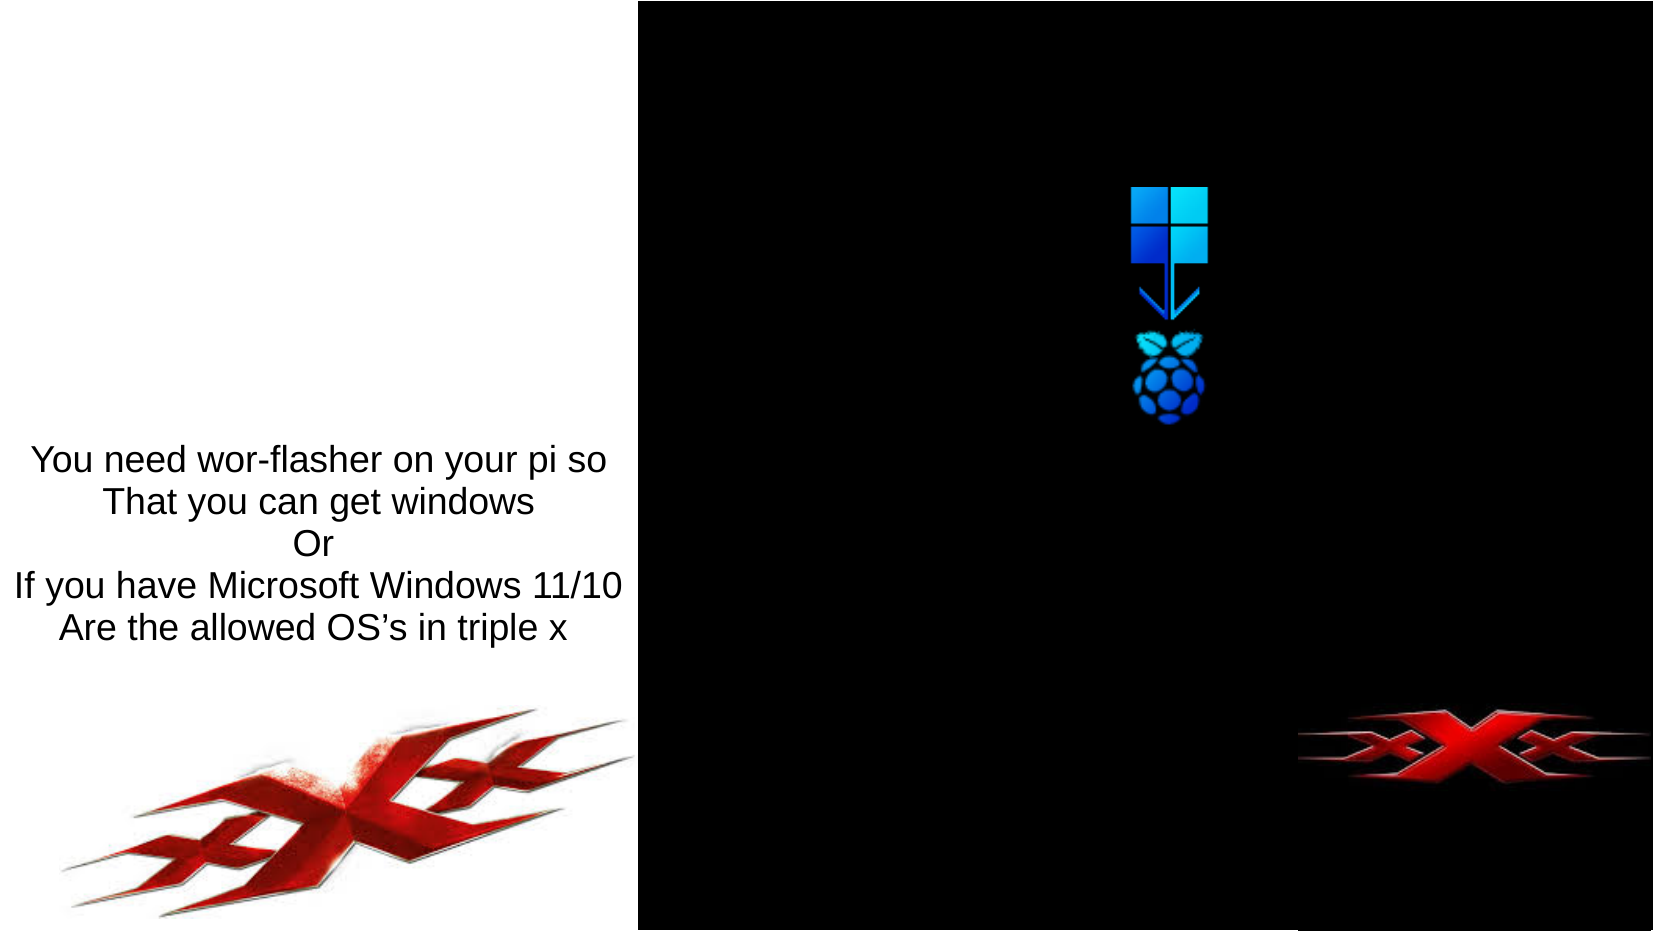

You need wor-flasher on your pi so
That you can get windows
Or
If you have Microsoft Windows 11/10
Are the allowed OS’s in triple x